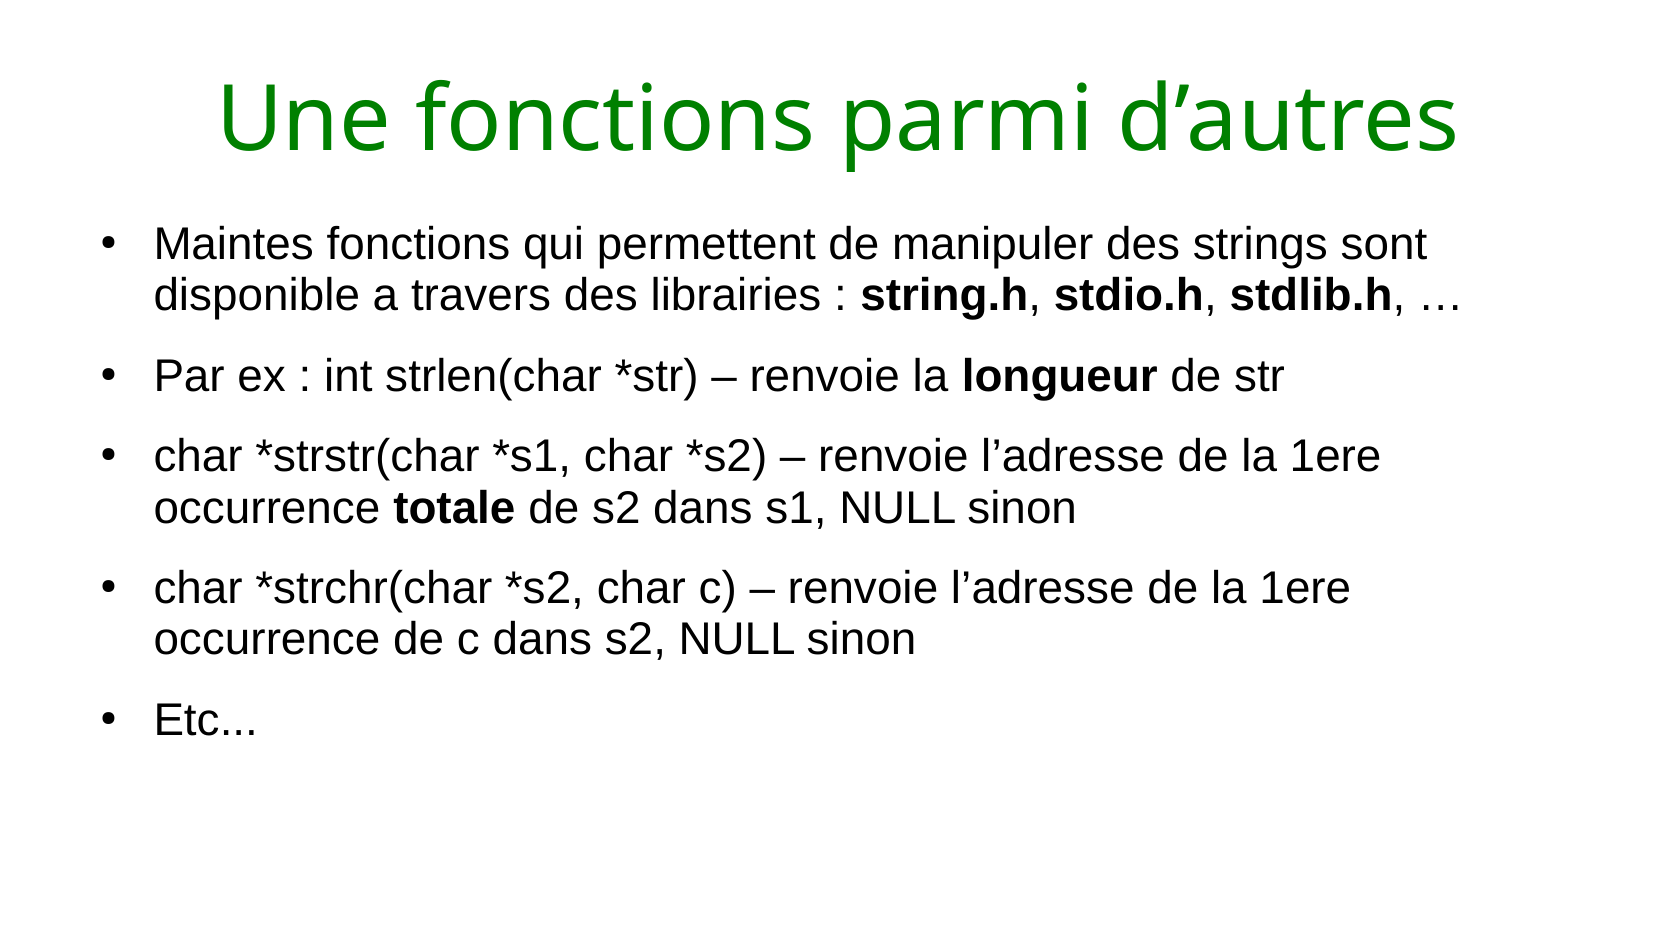

# Une fonctions parmi d’autres
Maintes fonctions qui permettent de manipuler des strings sont disponible a travers des librairies : string.h, stdio.h, stdlib.h, …
Par ex : int strlen(char *str) – renvoie la longueur de str
char *strstr(char *s1, char *s2) – renvoie l’adresse de la 1ere occurrence totale de s2 dans s1, NULL sinon
char *strchr(char *s2, char c) – renvoie l’adresse de la 1ere occurrence de c dans s2, NULL sinon
Etc...